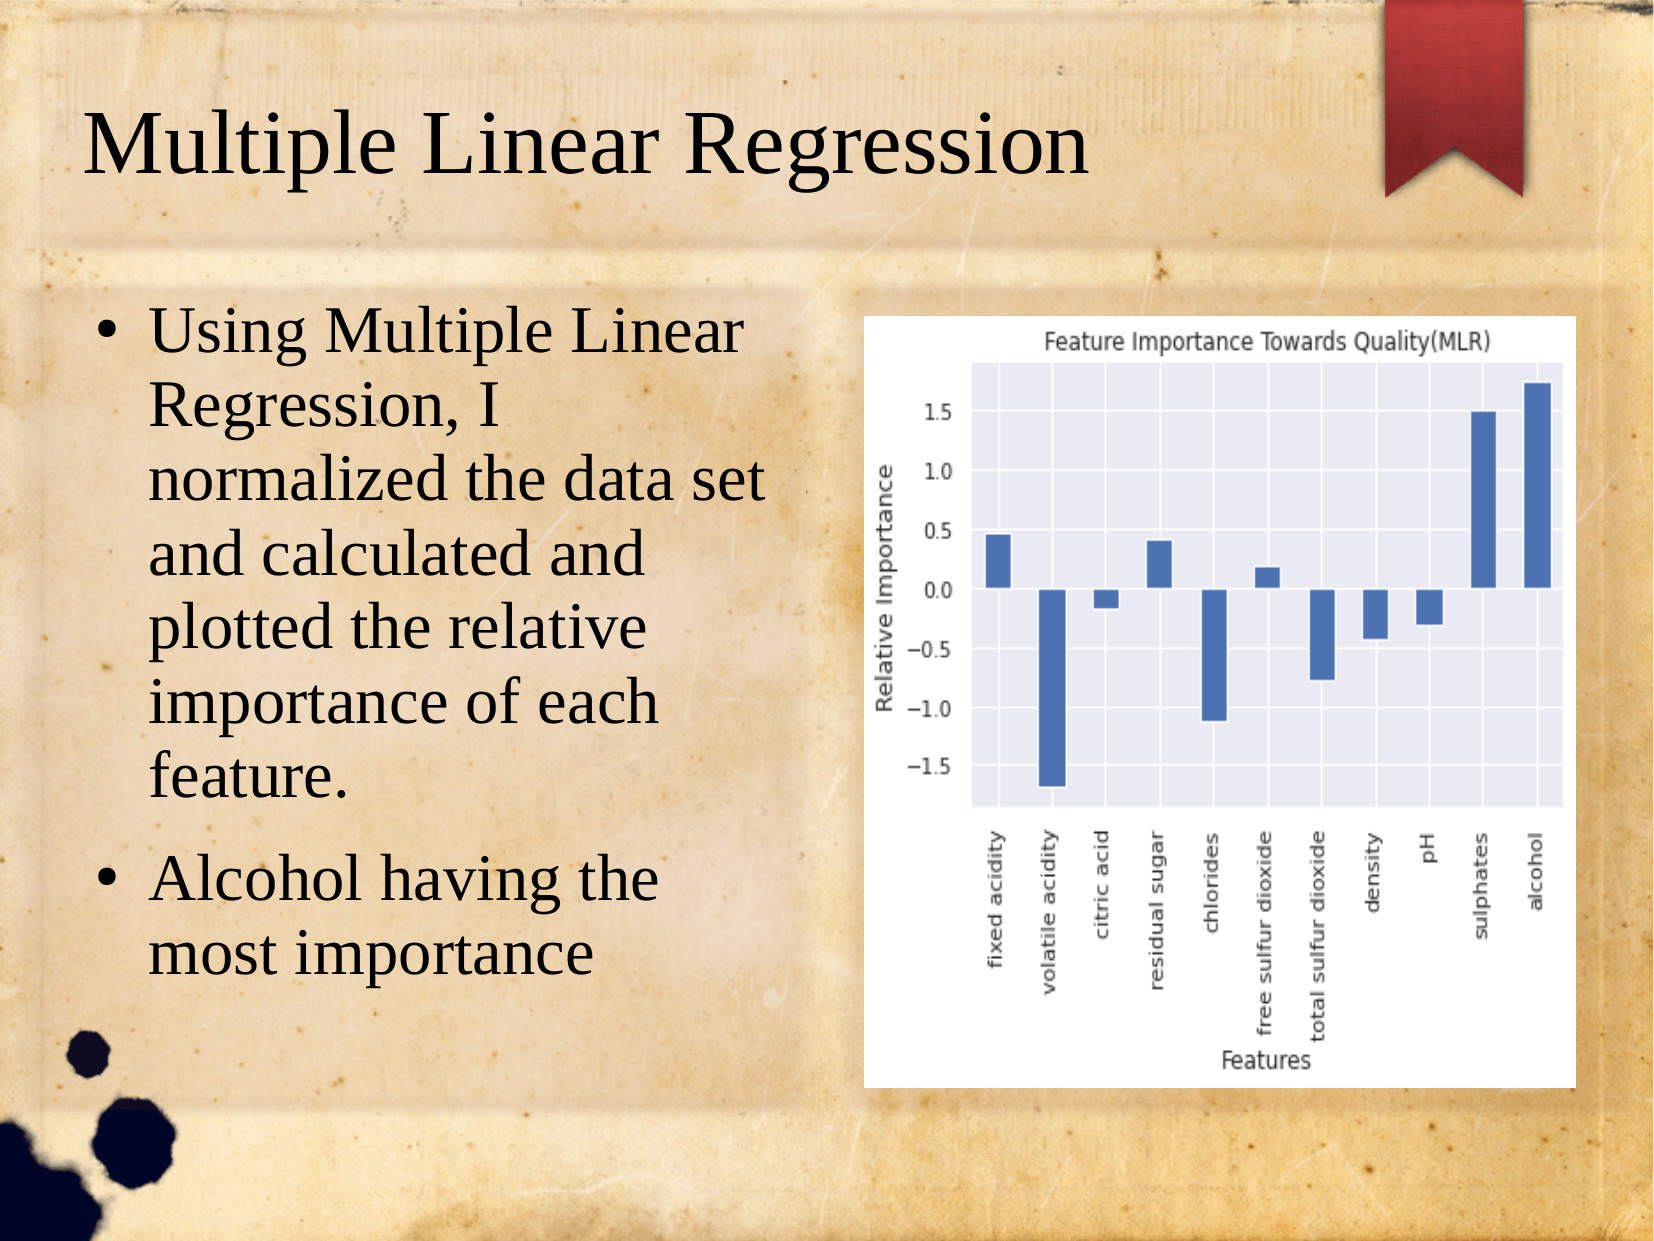

# Multiple Linear Regression
Using Multiple Linear Regression, I normalized the data set and calculated and plotted the relative importance of each feature.
Alcohol having the most importance